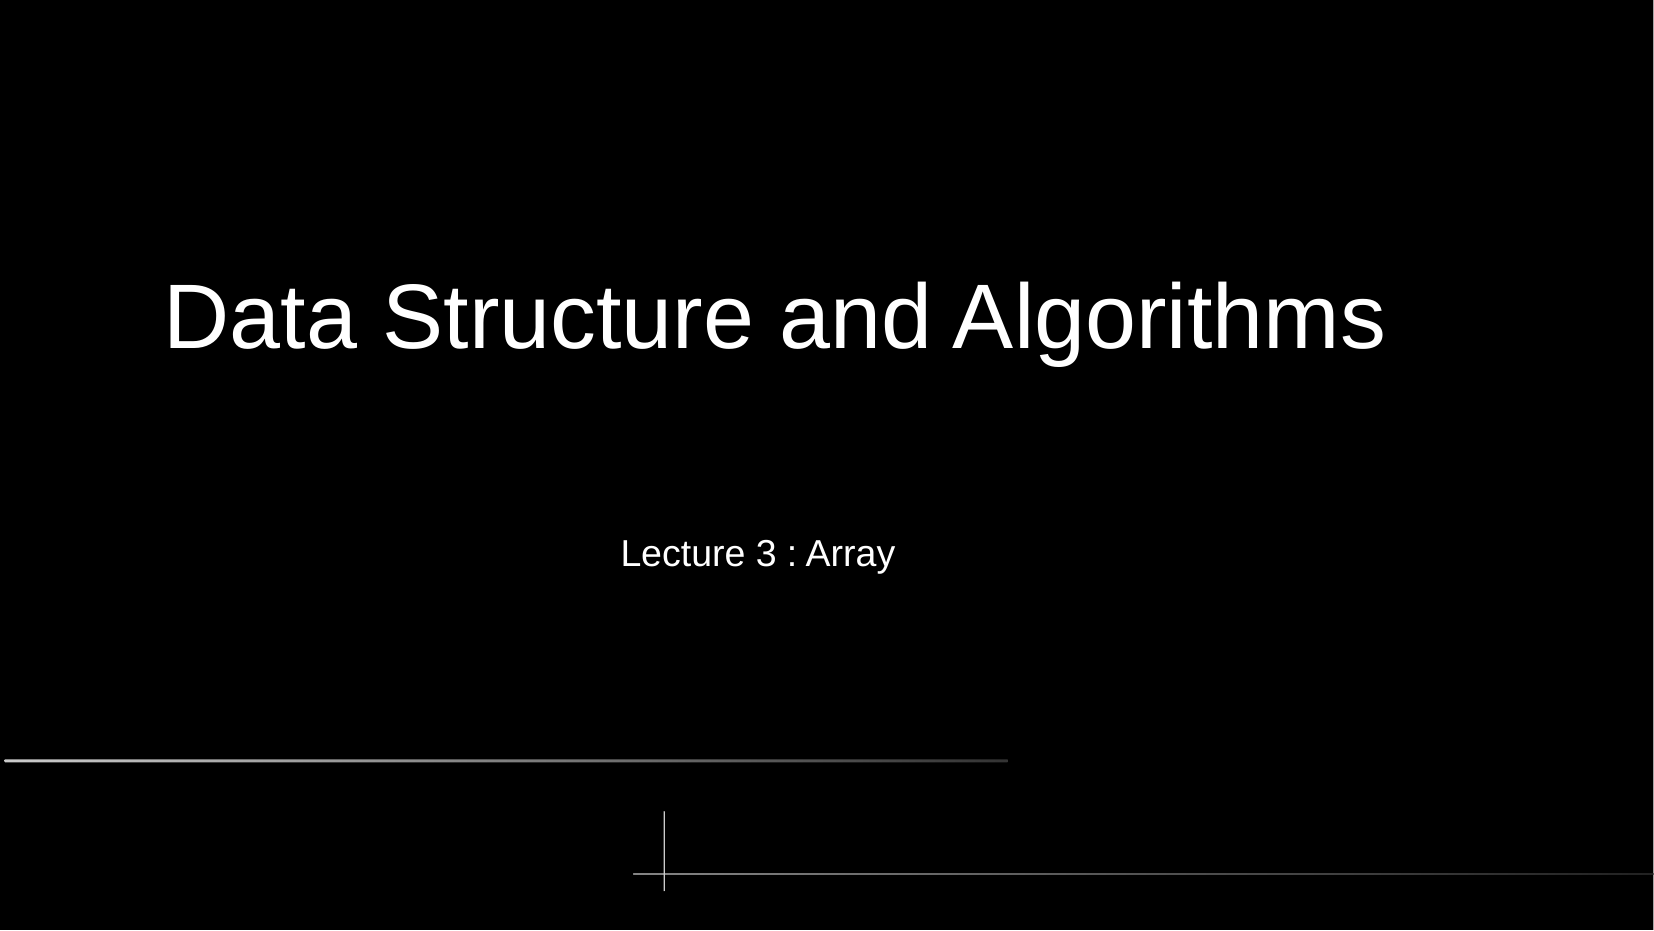

# Data Structure and Algorithms
Lecture 3 : Array